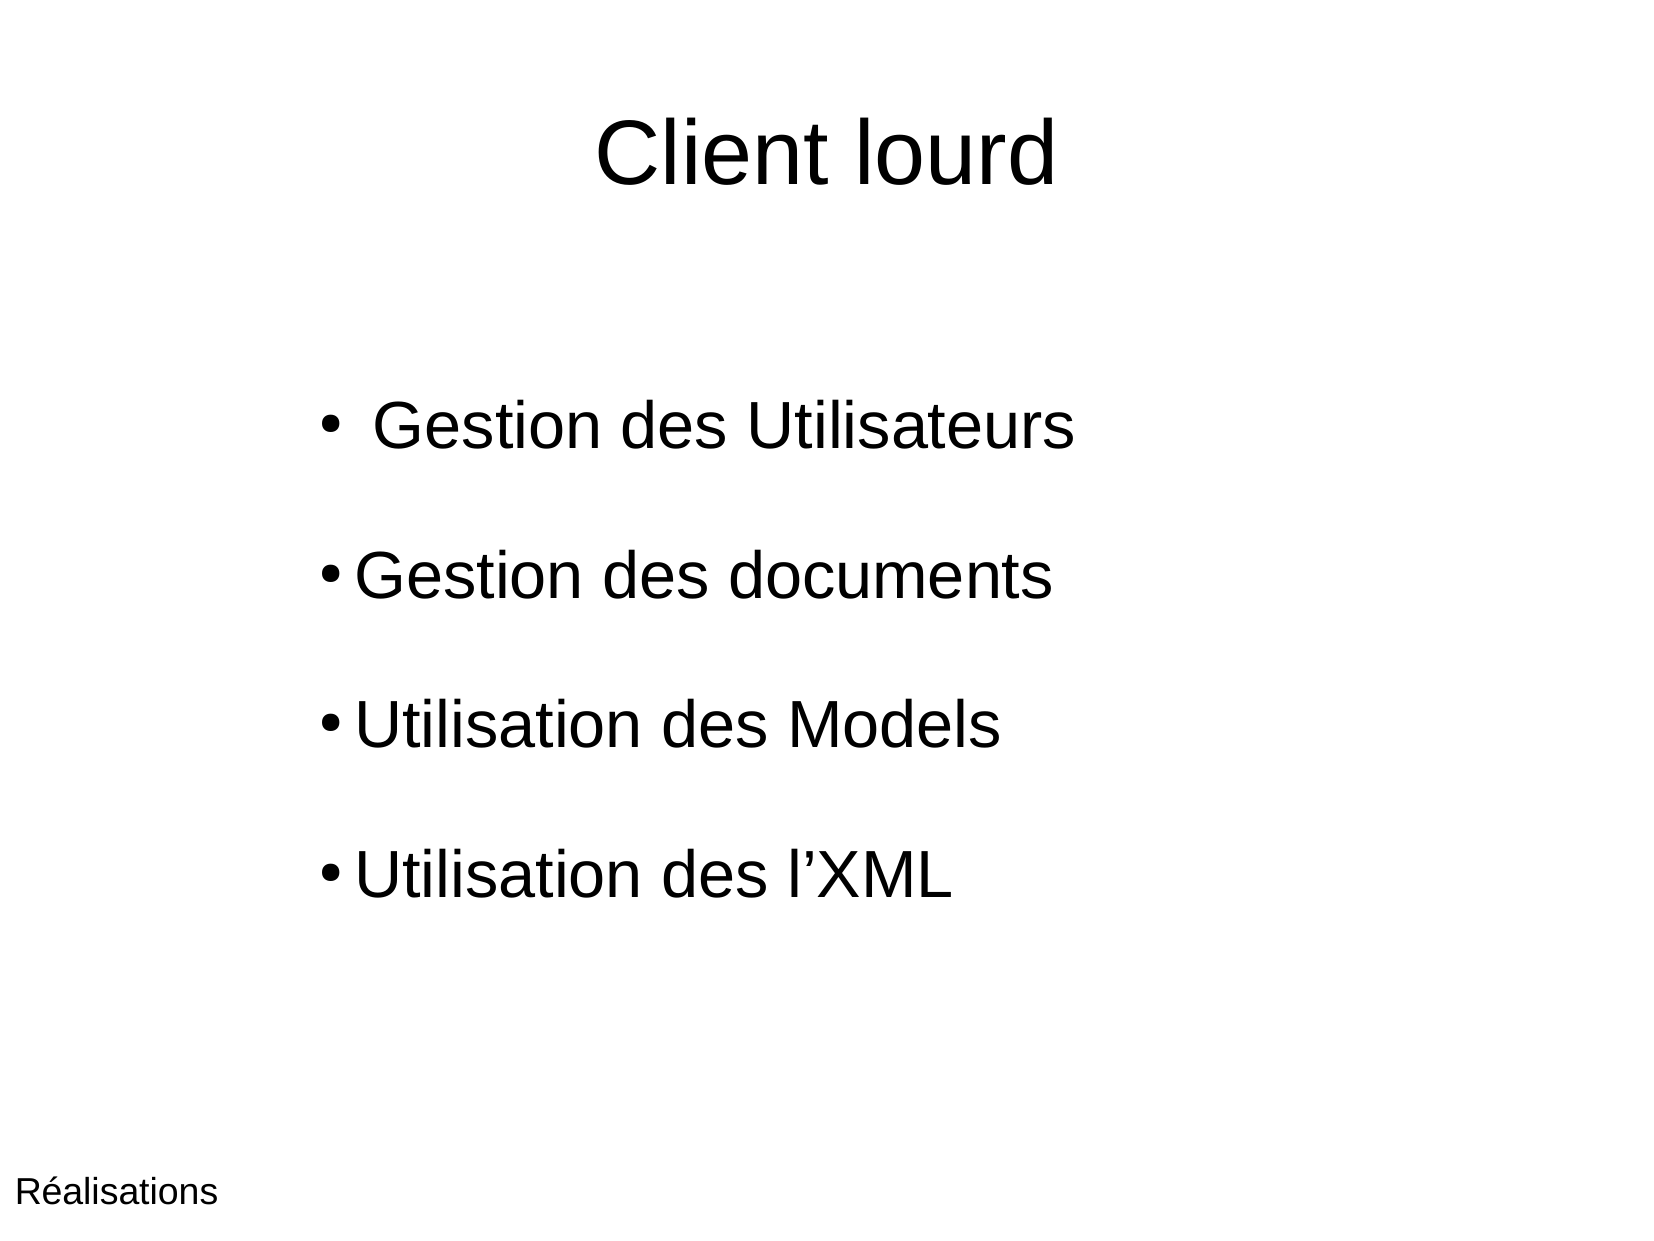

# Client lourd
 Gestion des Utilisateurs
Gestion des documents
Utilisation des Models
Utilisation des l’XML
Réalisations